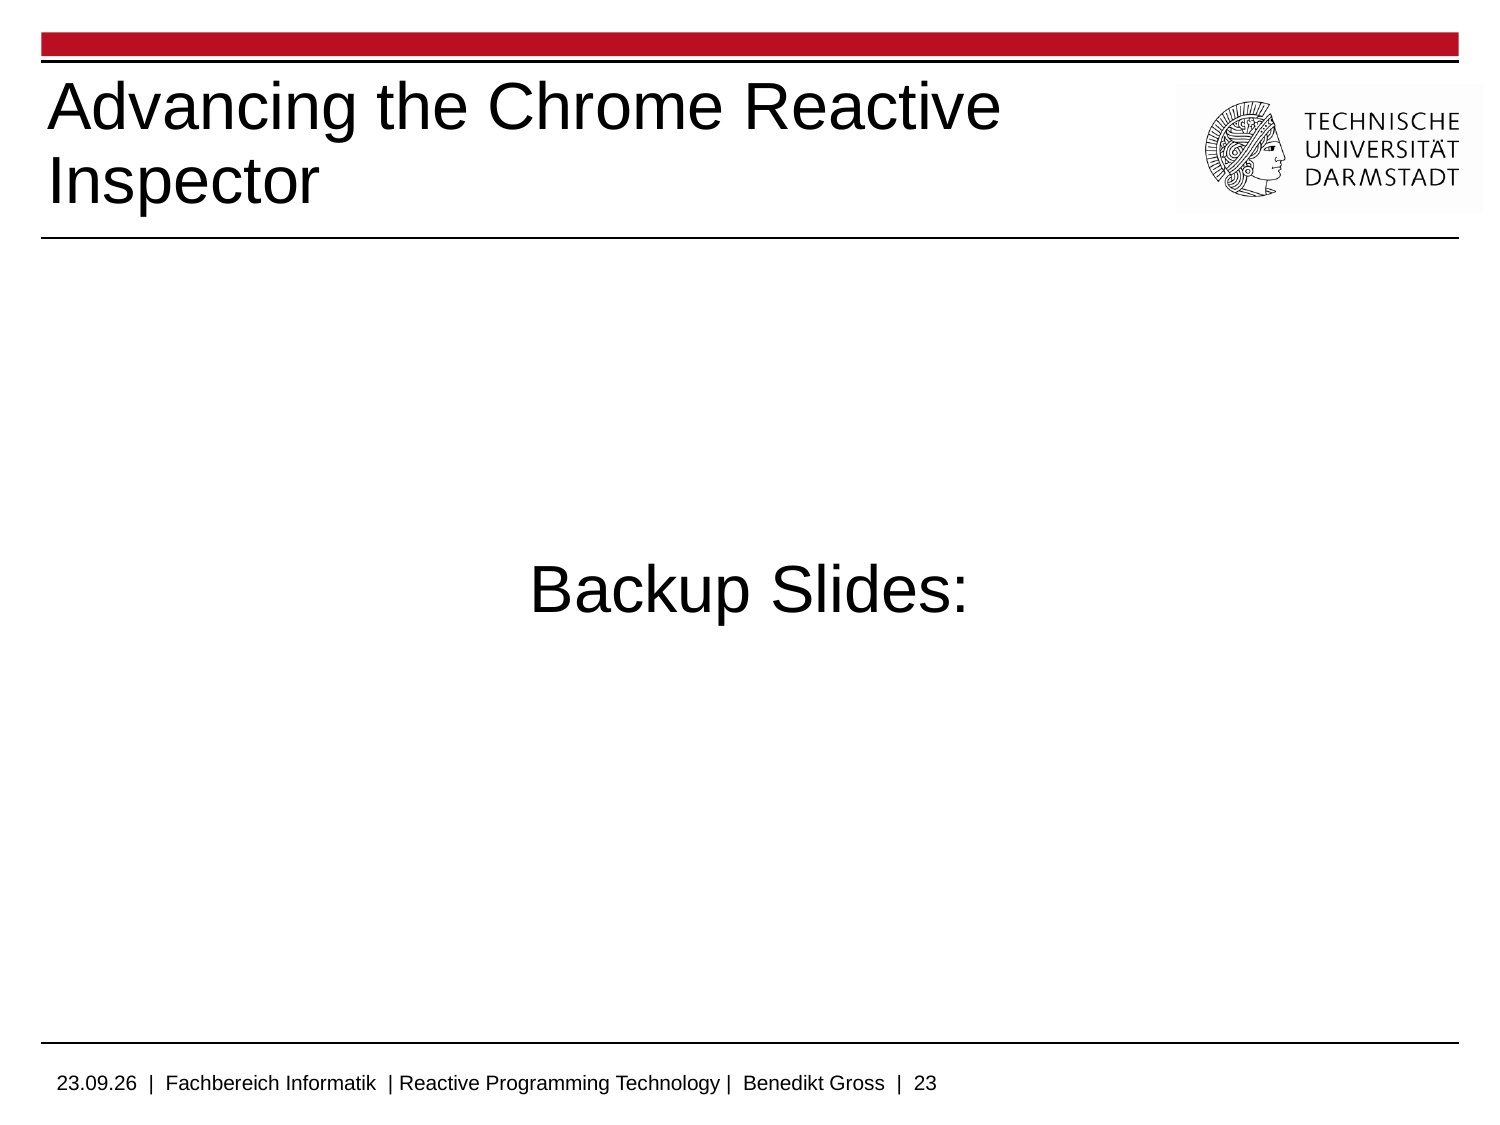

# Advancing the Chrome Reactive Inspector
Backup Slides: